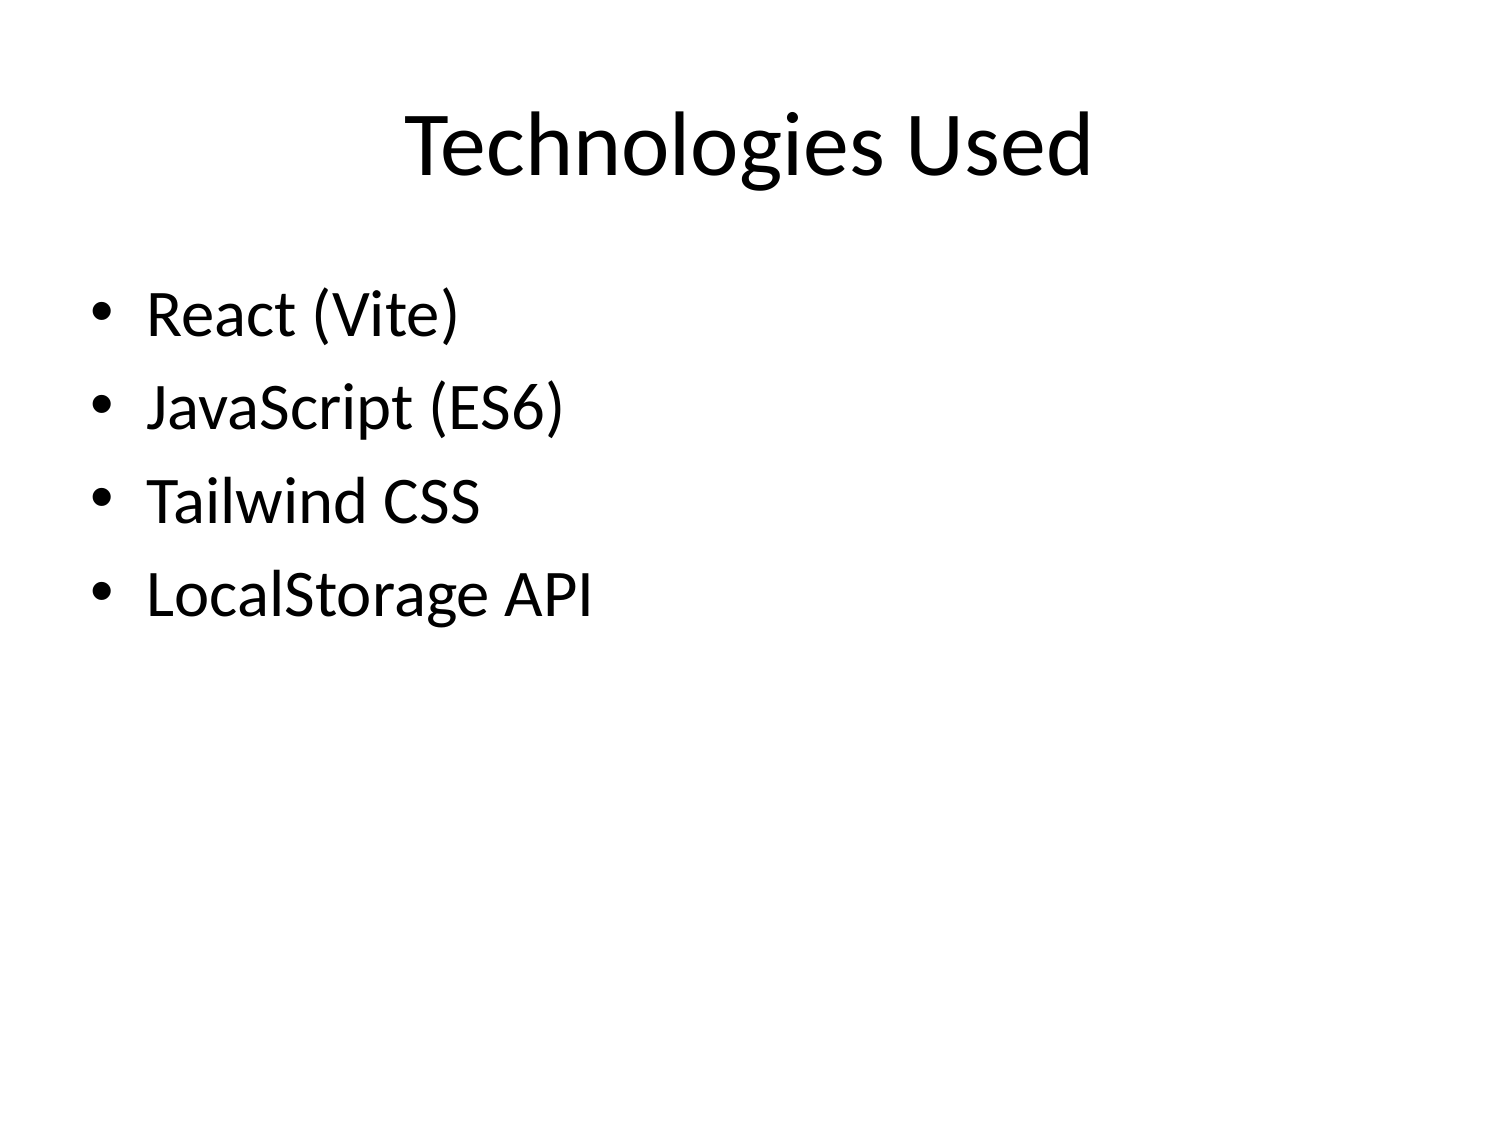

# Technologies Used
React (Vite)
JavaScript (ES6)
Tailwind CSS
LocalStorage API